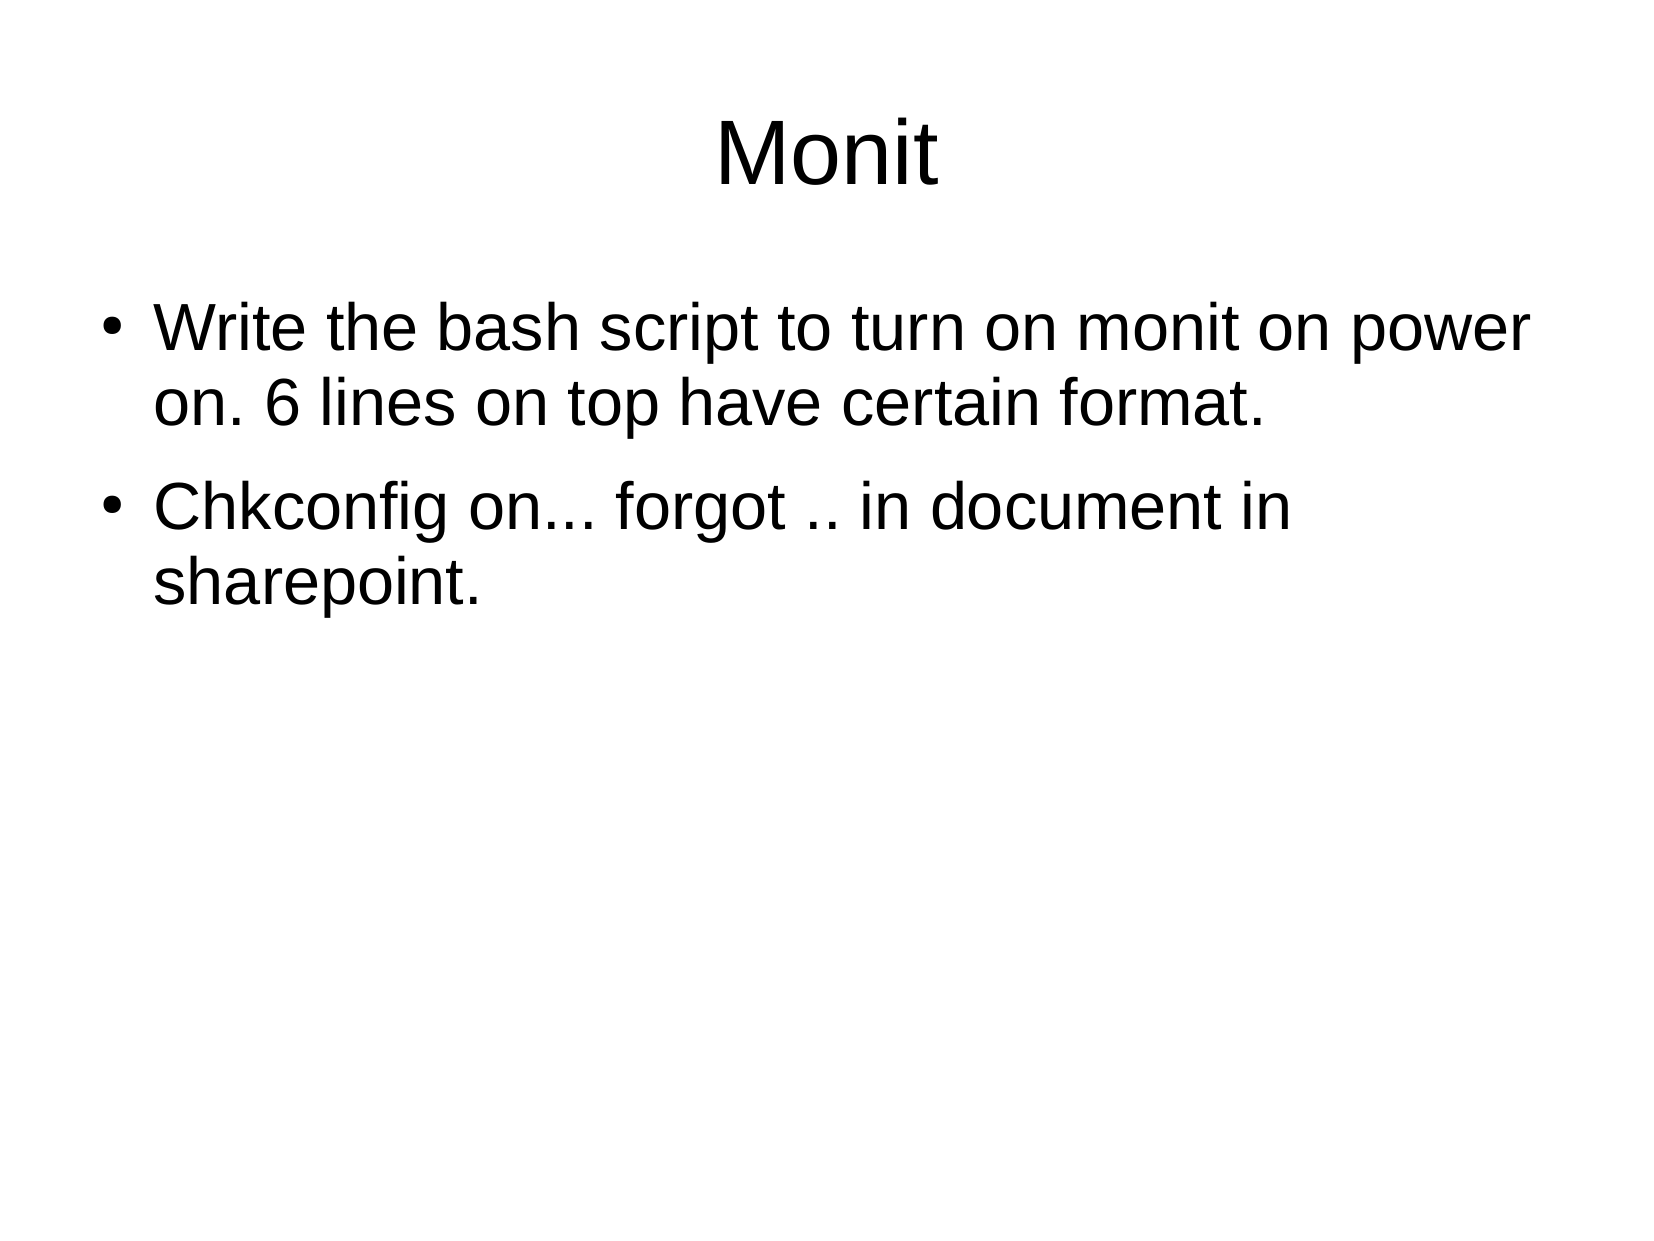

# Monit
Write the bash script to turn on monit on power on. 6 lines on top have certain format.
Chkconfig on... forgot .. in document in sharepoint.